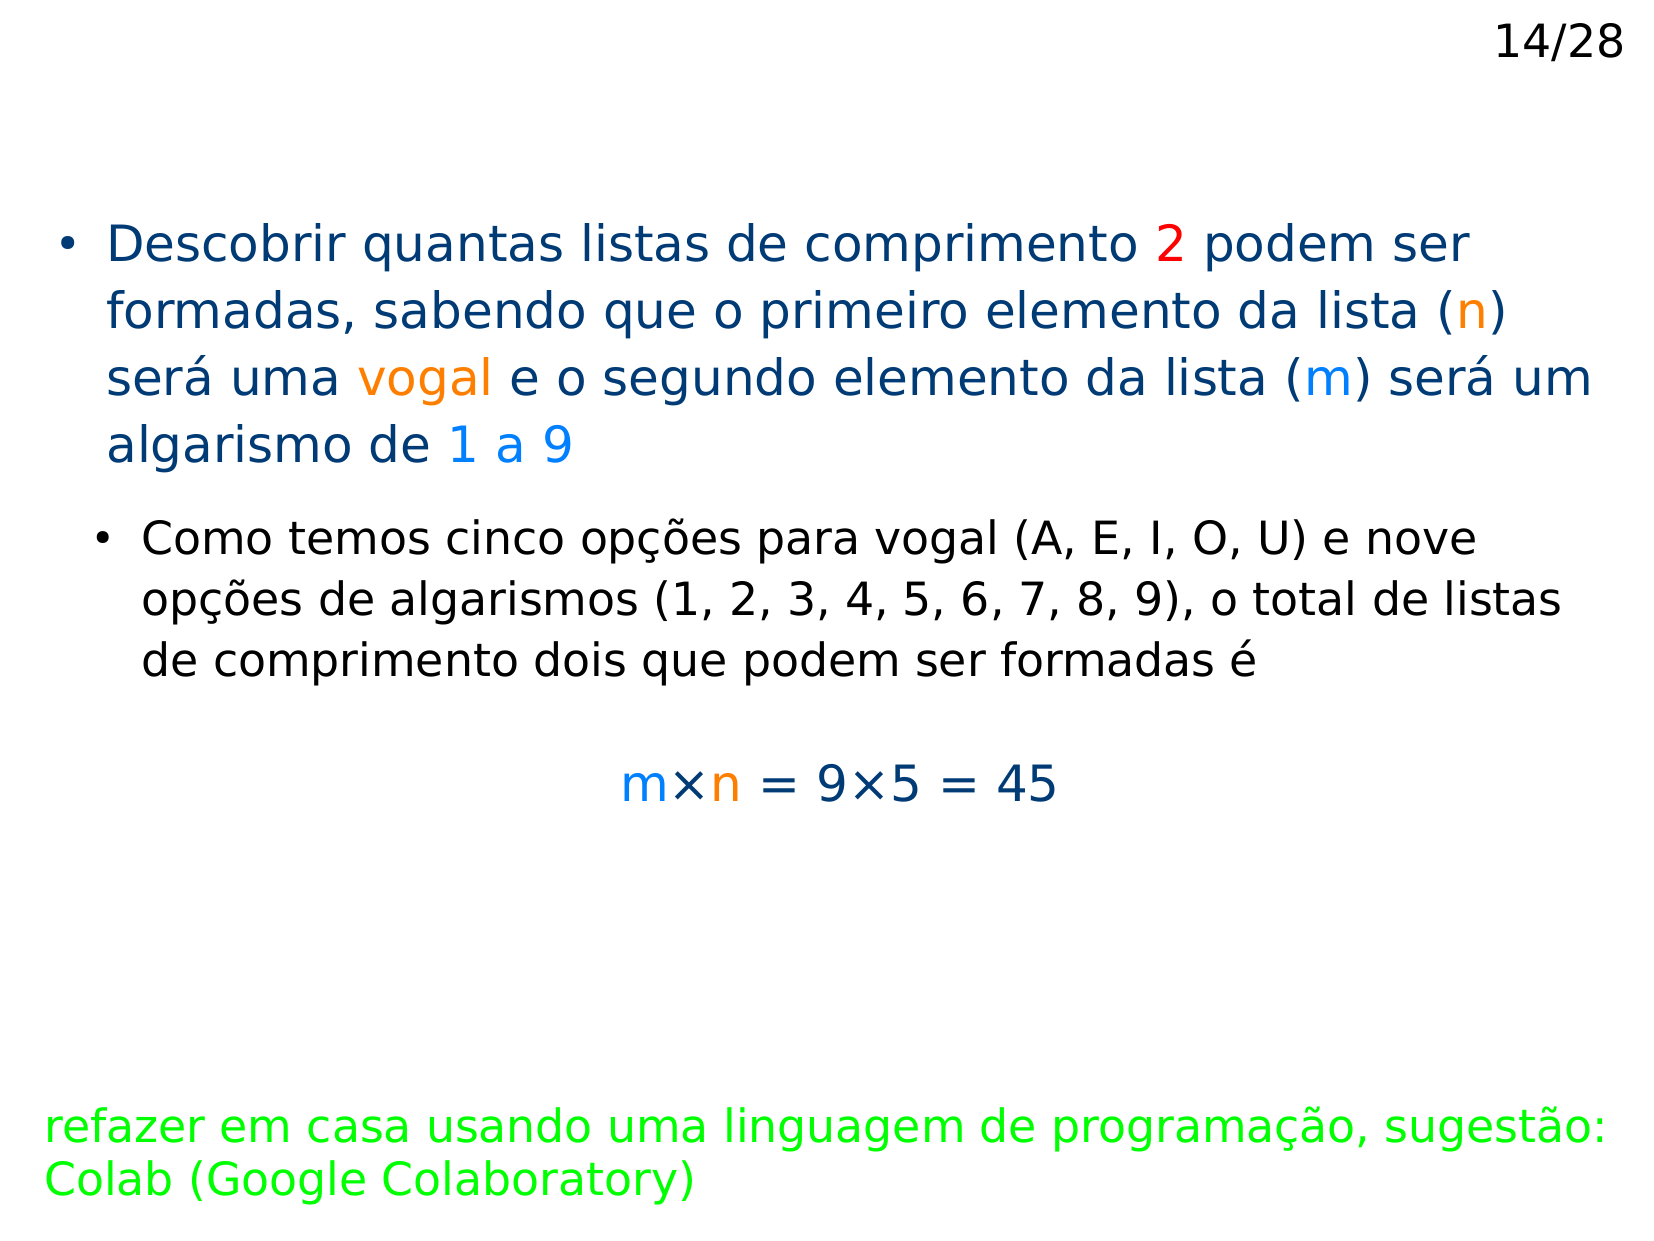

14
#
Descobrir quantas listas de comprimento 2 podem ser formadas, sabendo que o primeiro elemento da lista (n) será uma vogal e o segundo elemento da lista (m) será um algarismo de 1 a 9
Como temos cinco opções para vogal (A, E, I, O, U) e nove opções de algarismos (1, 2, 3, 4, 5, 6, 7, 8, 9), o total de listas de comprimento dois que podem ser formadas é
m×n = 9×5 = 45
refazer em casa usando uma linguagem de programação, sugestão: Colab (Google Colaboratory)